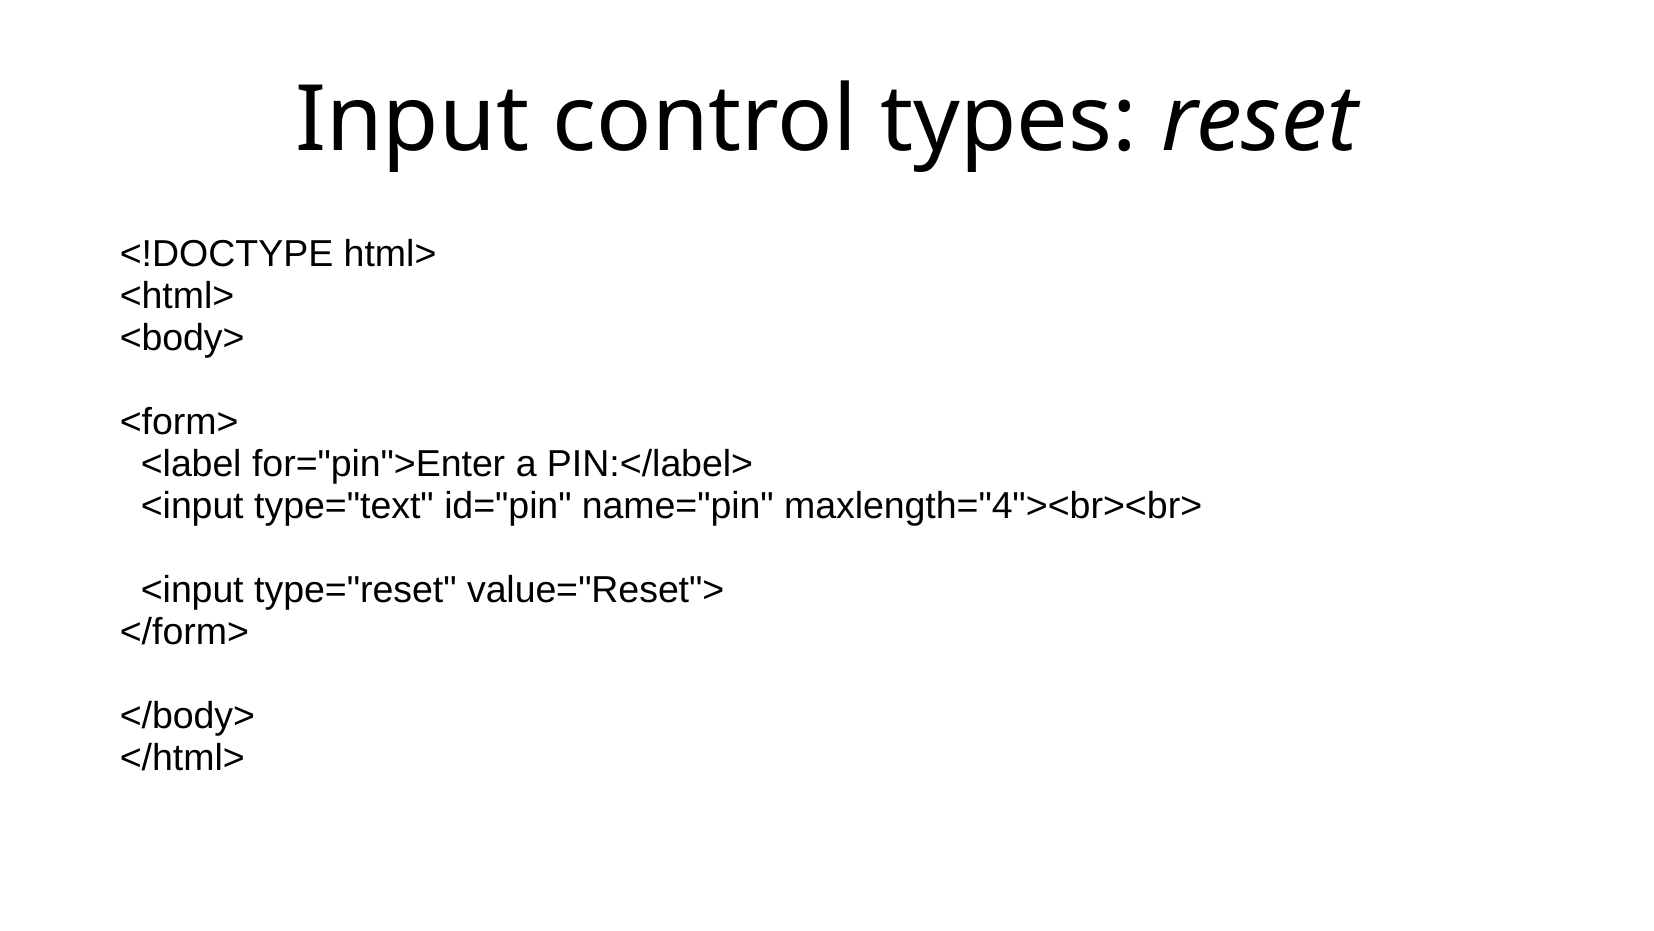

# Input control types: reset
<!DOCTYPE html>
<html>
<body>
<form>
 <label for="pin">Enter a PIN:</label>
 <input type="text" id="pin" name="pin" maxlength="4"><br><br>
 <input type="reset" value="Reset">
</form>
</body>
</html>